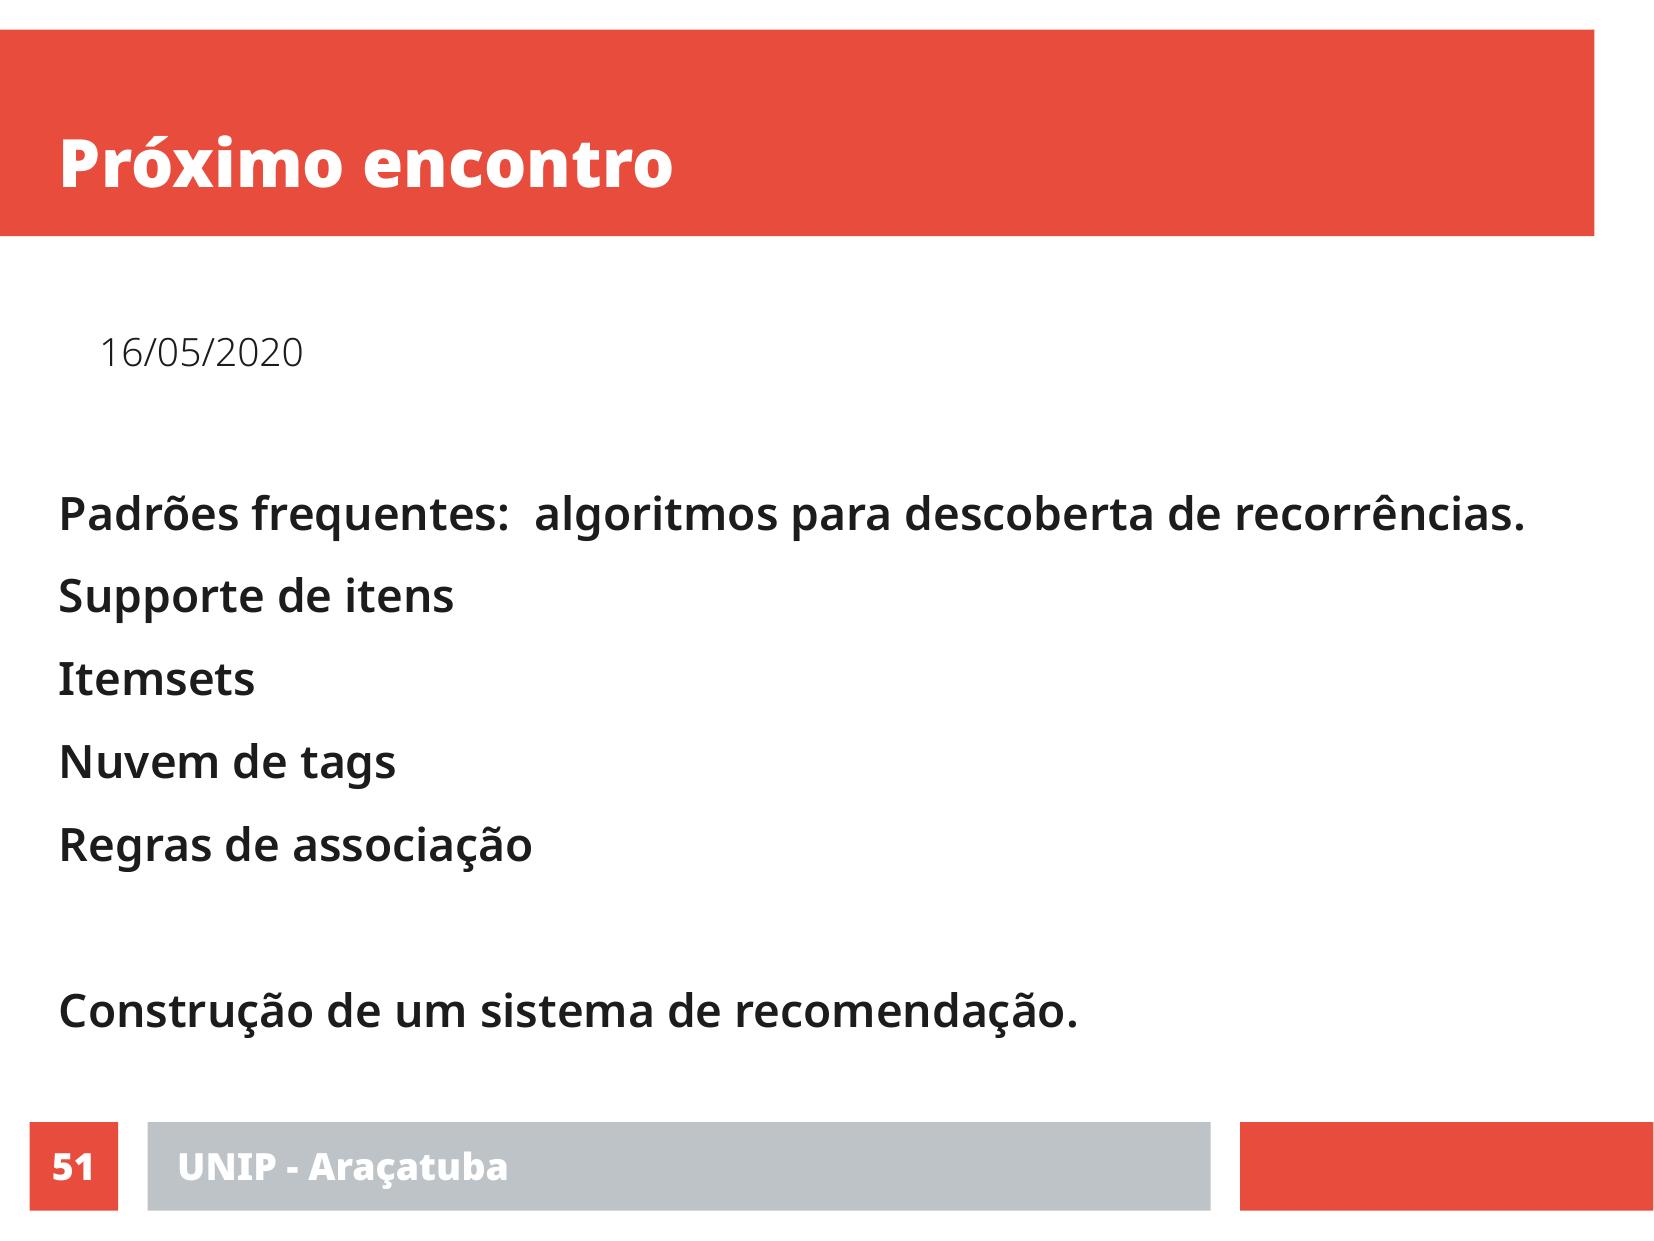

# Próximo encontro
16/05/2020
Padrões frequentes: algoritmos para descoberta de recorrências.
Supporte de itens
Itemsets
Nuvem de tags
Regras de associação
Construção de um sistema de recomendação.
51
UNIP - Araçatuba